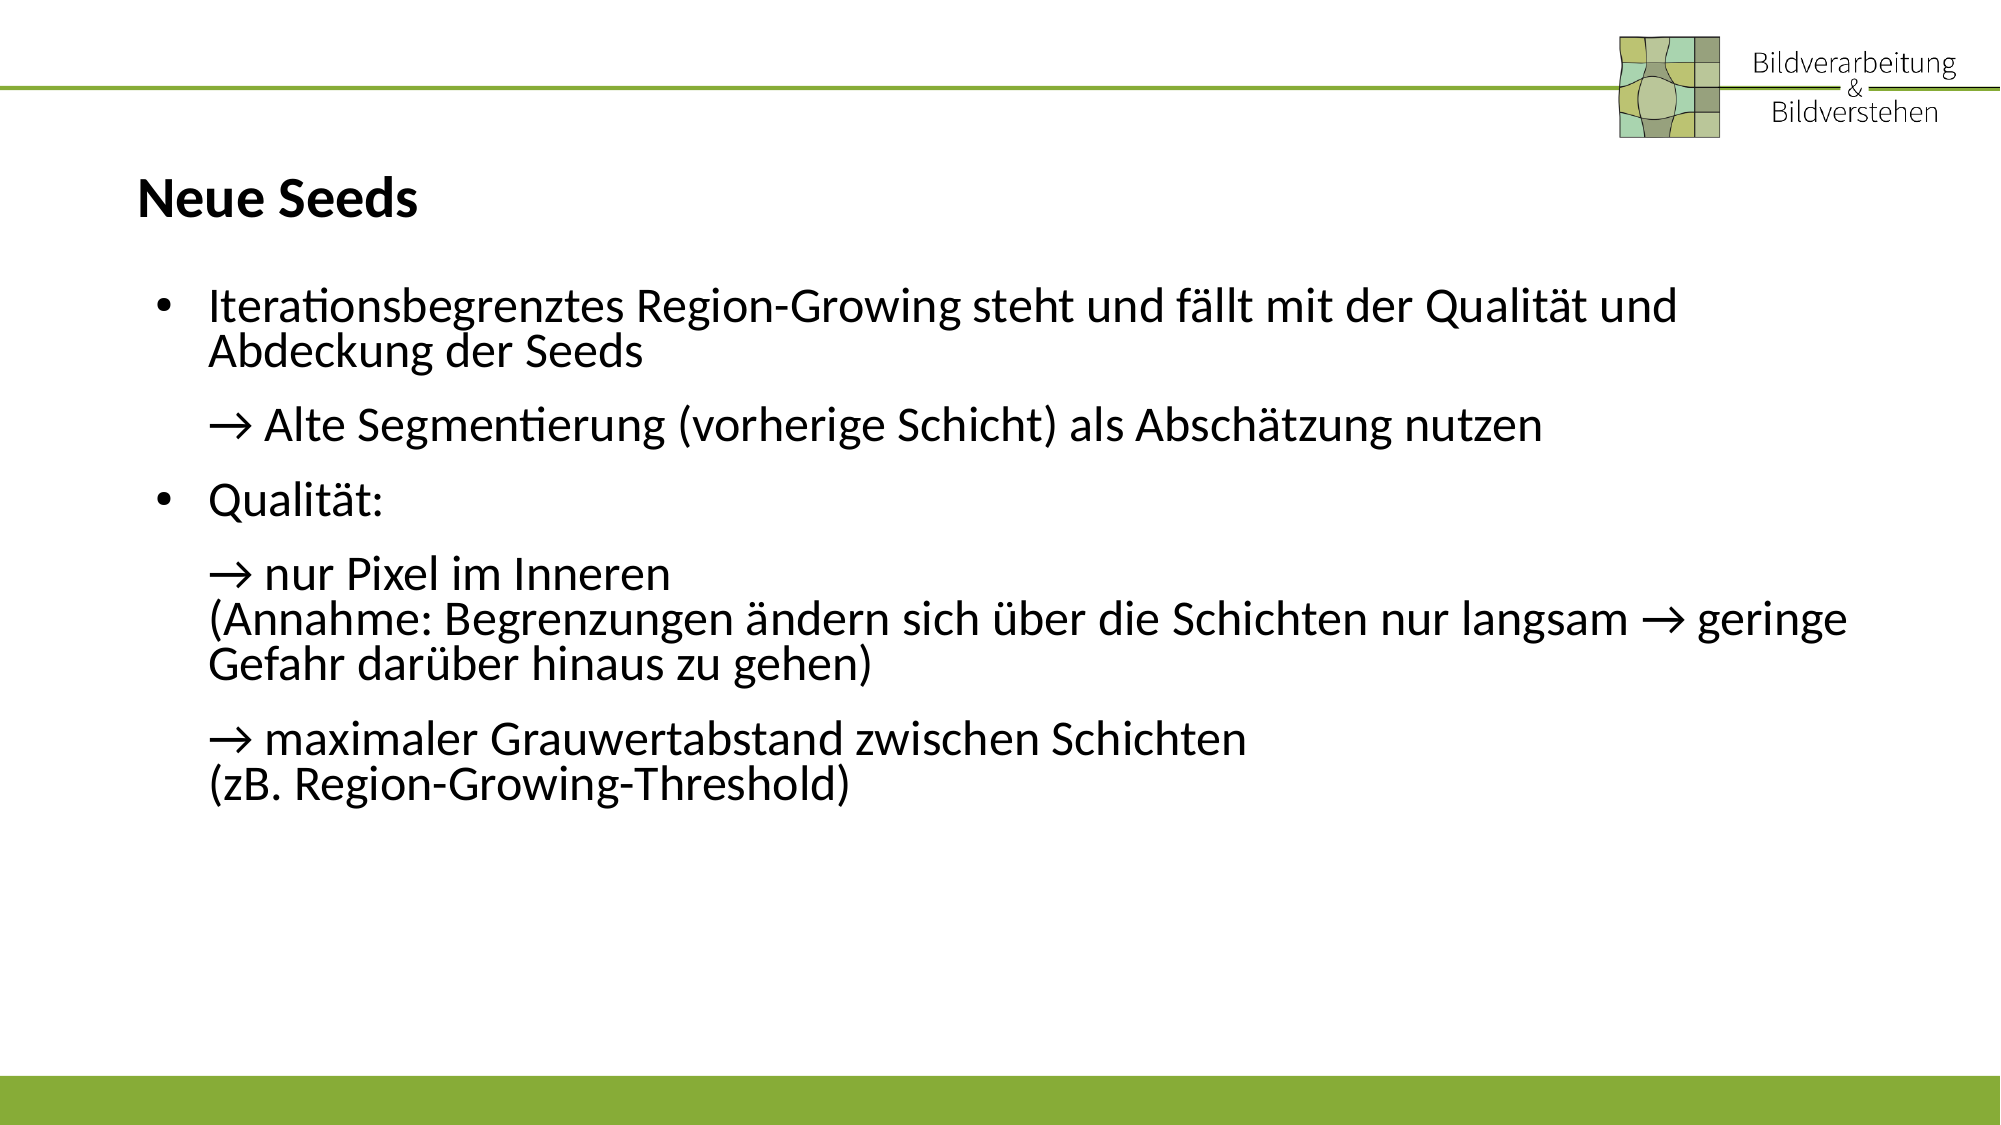

# Neue Seeds
Iterationsbegrenztes Region-Growing steht und fällt mit der Qualität und Abdeckung der Seeds
→ Alte Segmentierung (vorherige Schicht) als Abschätzung nutzen
Qualität:
→ nur Pixel im Inneren
(Annahme: Begrenzungen ändern sich über die Schichten nur langsam → geringe Gefahr darüber hinaus zu gehen)
→ maximaler Grauwertabstand zwischen Schichten
(zB. Region-Growing-Threshold)